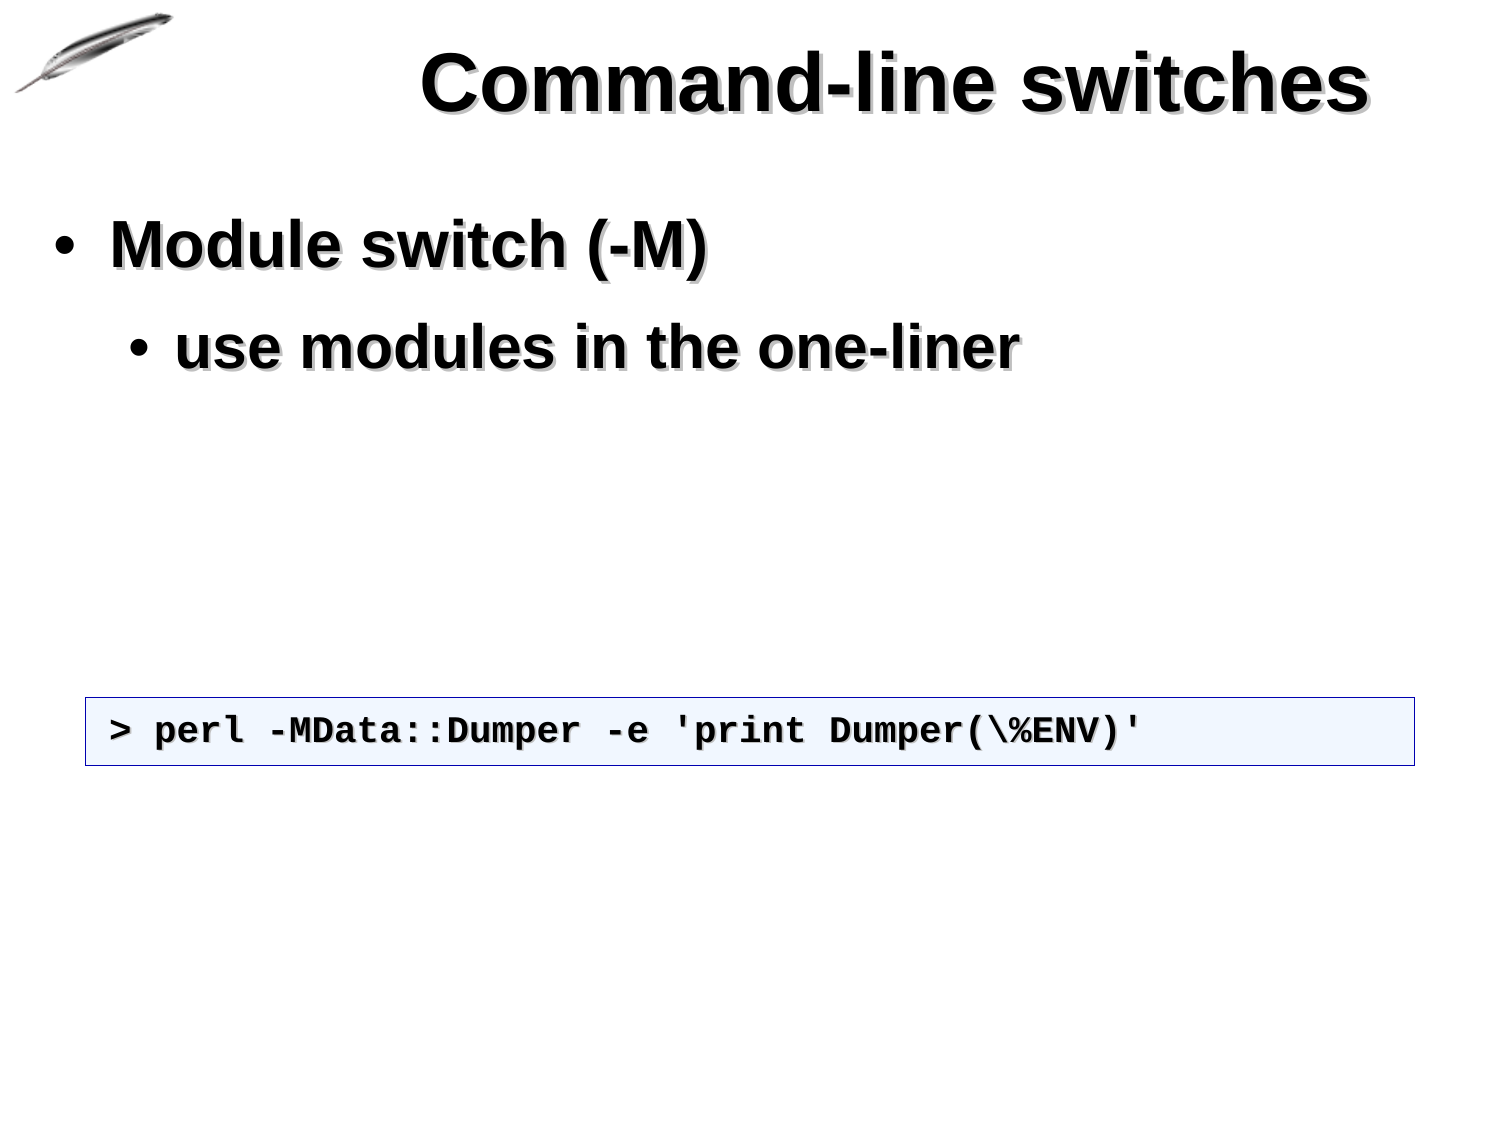

# Command-line switches
Module switch (-M)
use modules in the one-liner
> perl -MData::Dumper -e 'print Dumper(\%ENV)'